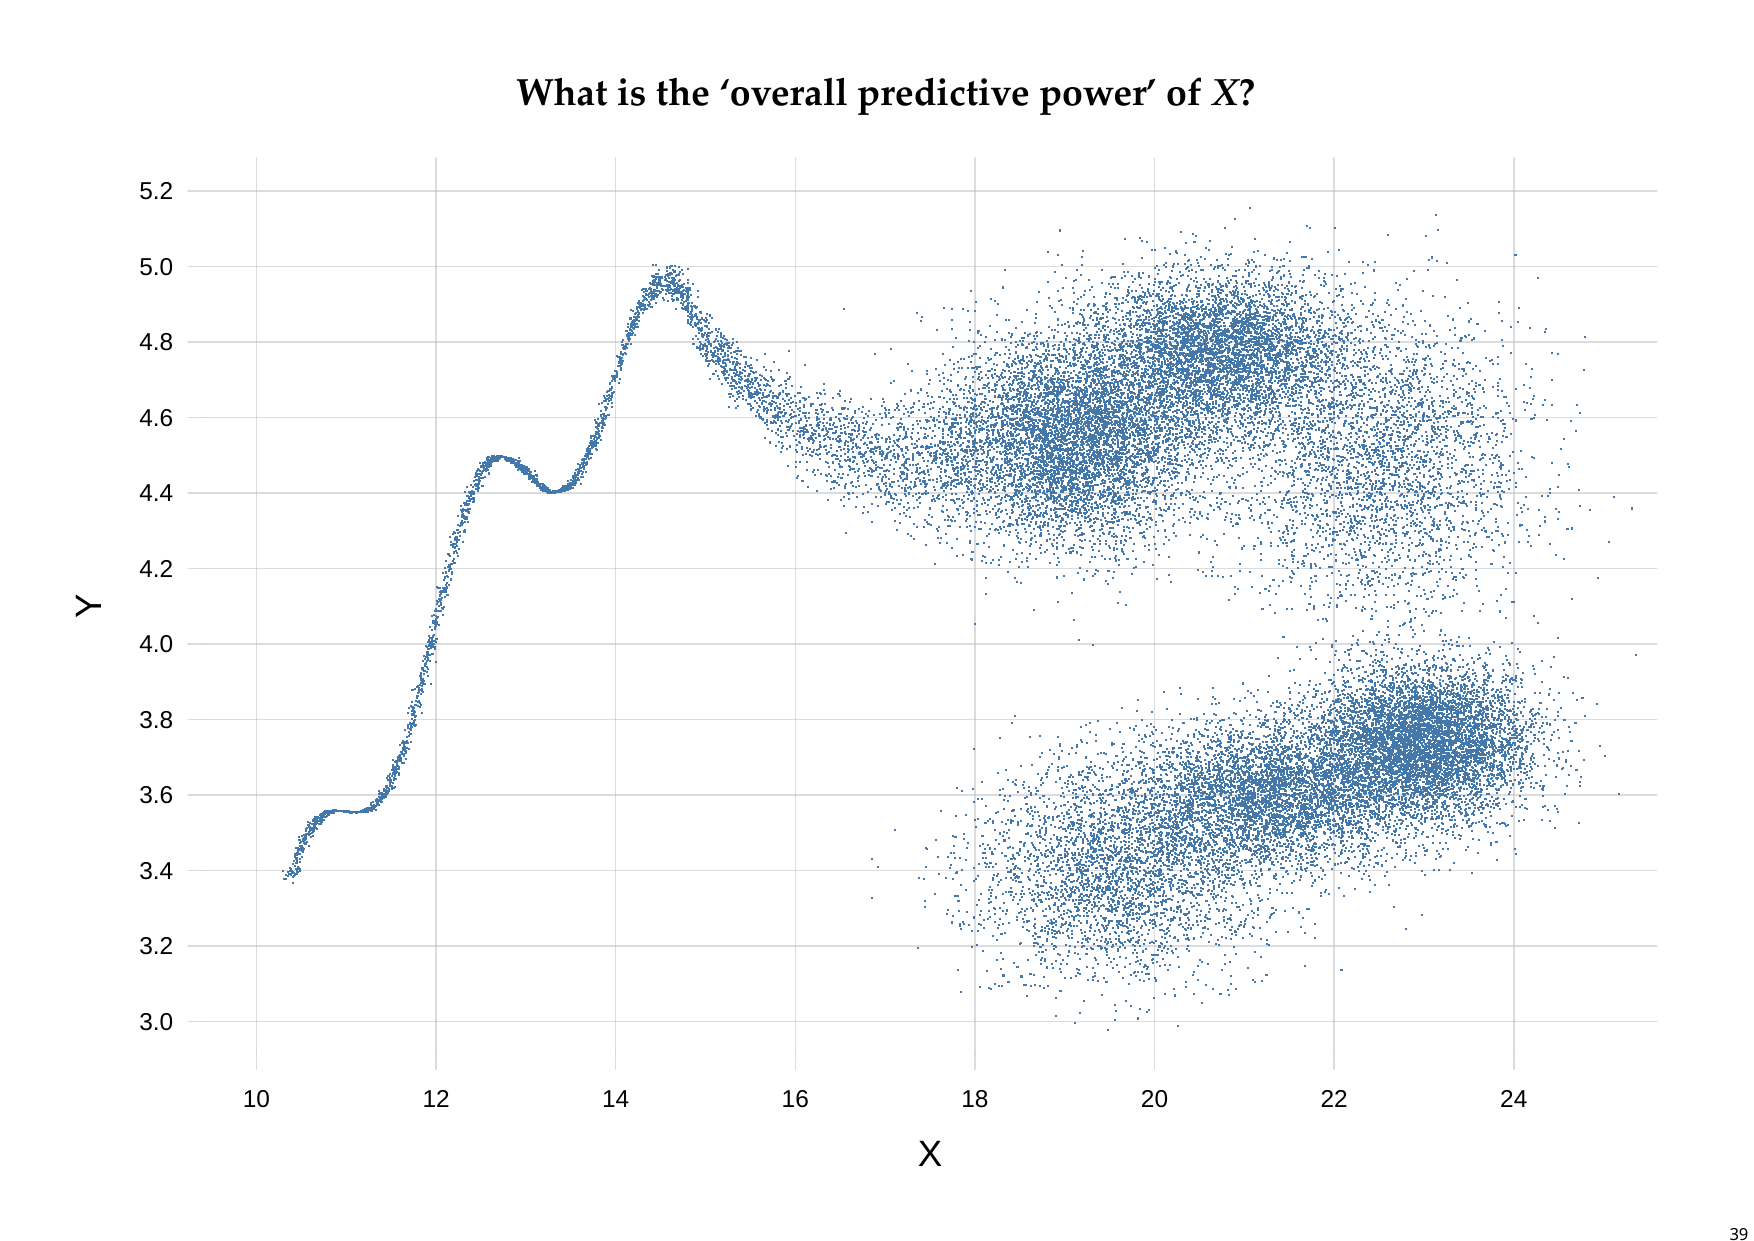

What is the ‘overall predictive power’ of X?
39